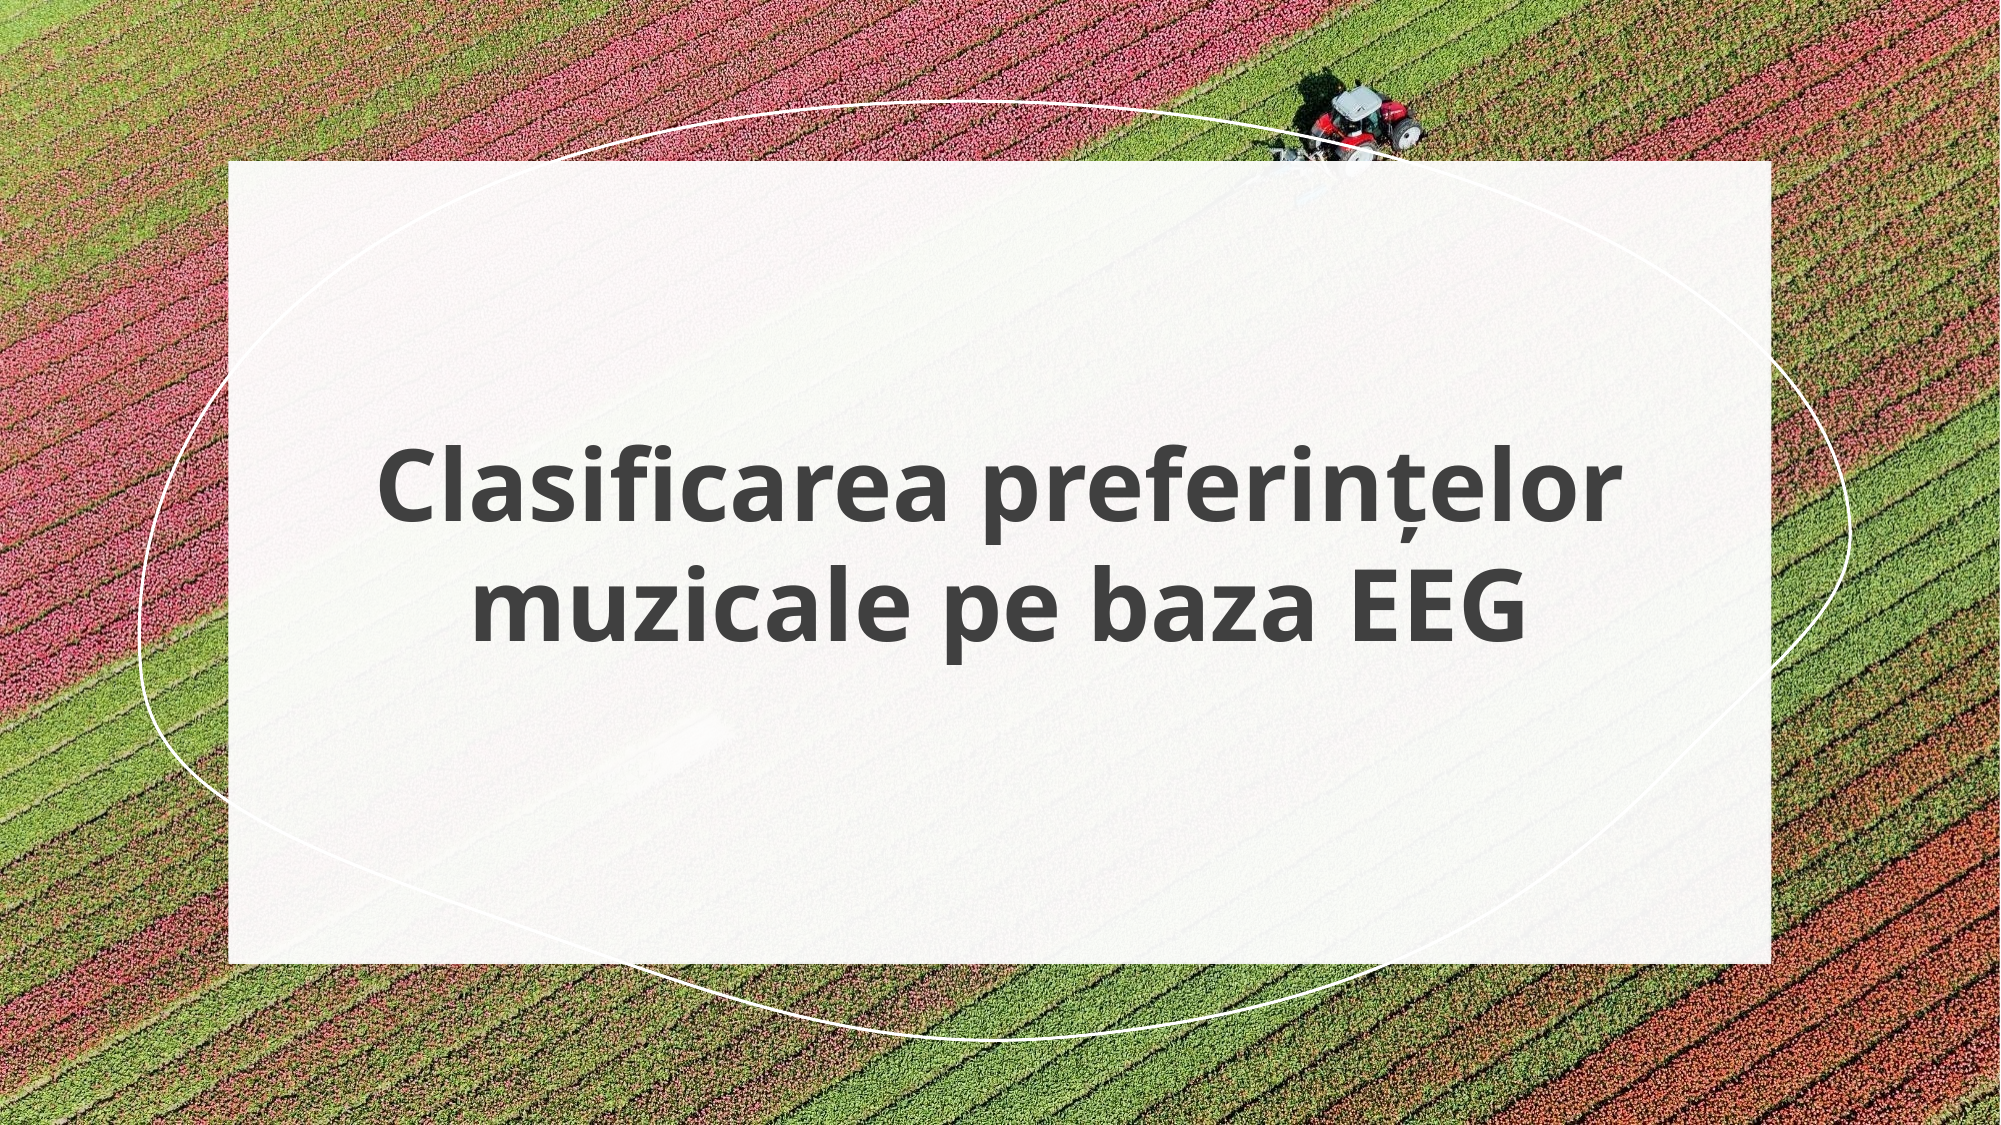

# Clasificarea preferințelor muzicale pe baza EEG